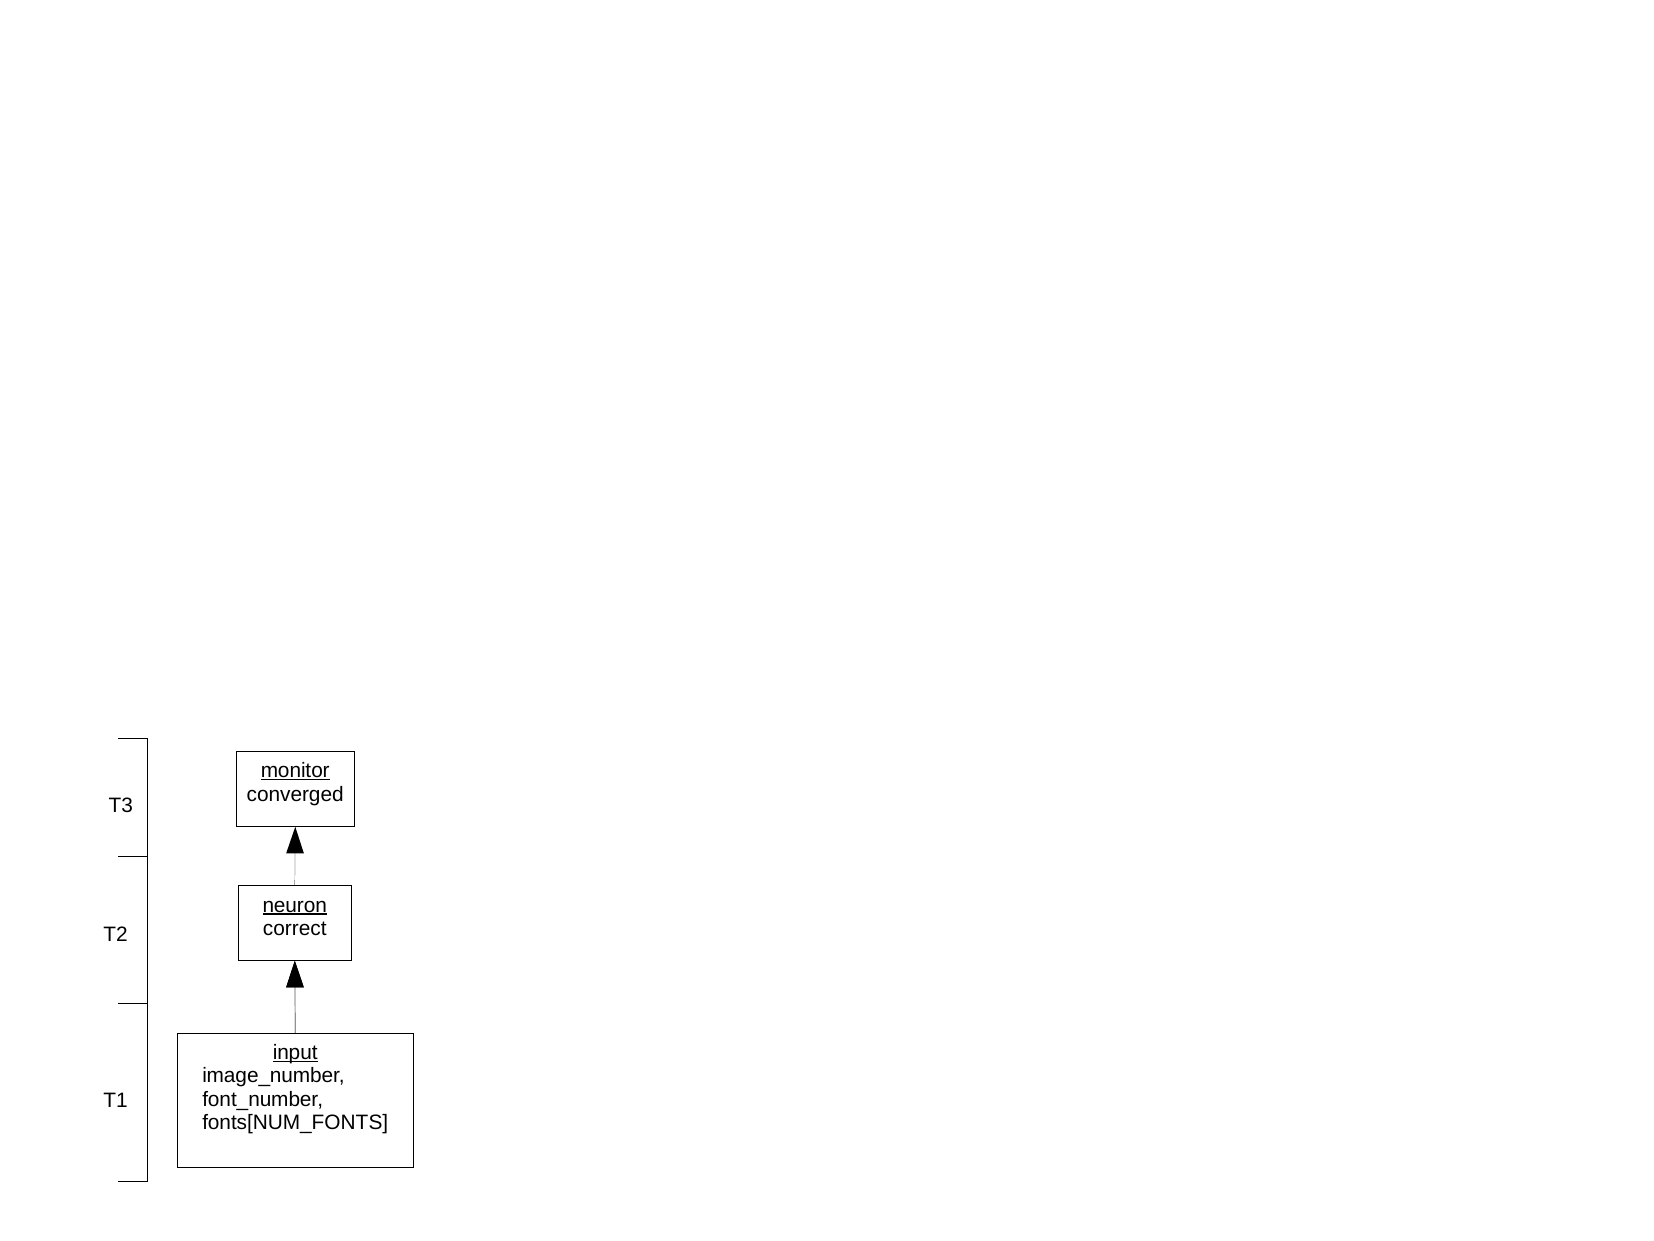

monitor
converged
T3
bond
price, dv01
neuron
correct
T2
input
image_number,
font_number,
fonts[NUM_FONTS]
T1